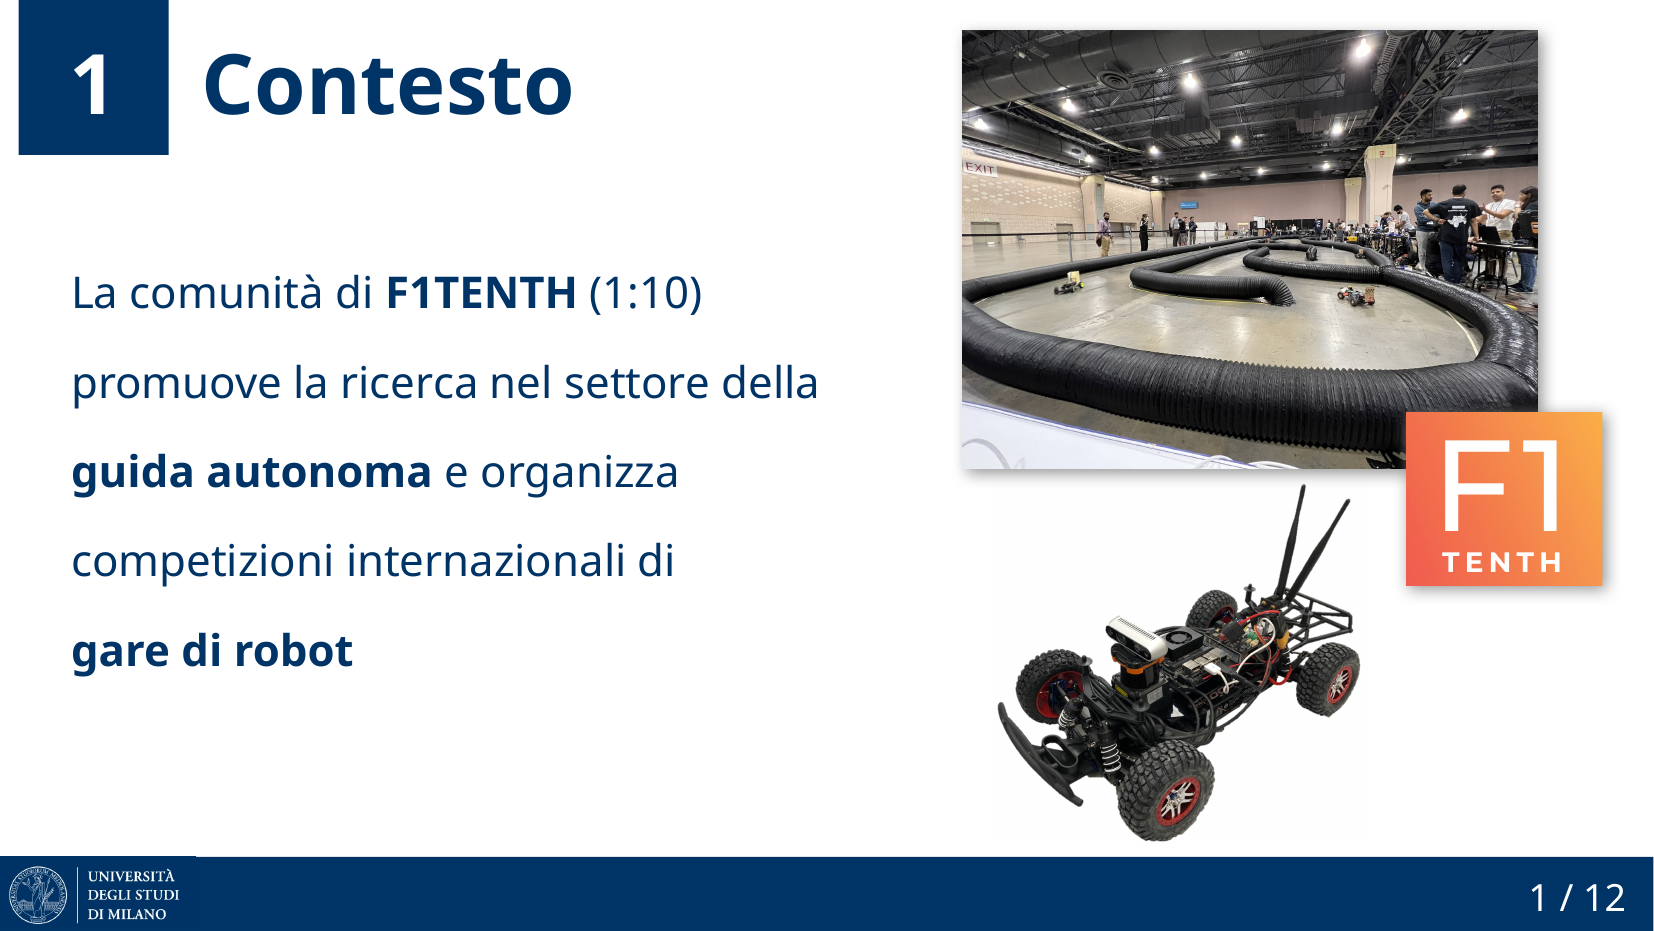

1
 Contesto
La comunità di F1TENTH (1:10) promuove la ricerca nel settore della guida autonoma e organizza competizioni internazionali di
gare di robot
1 / 12